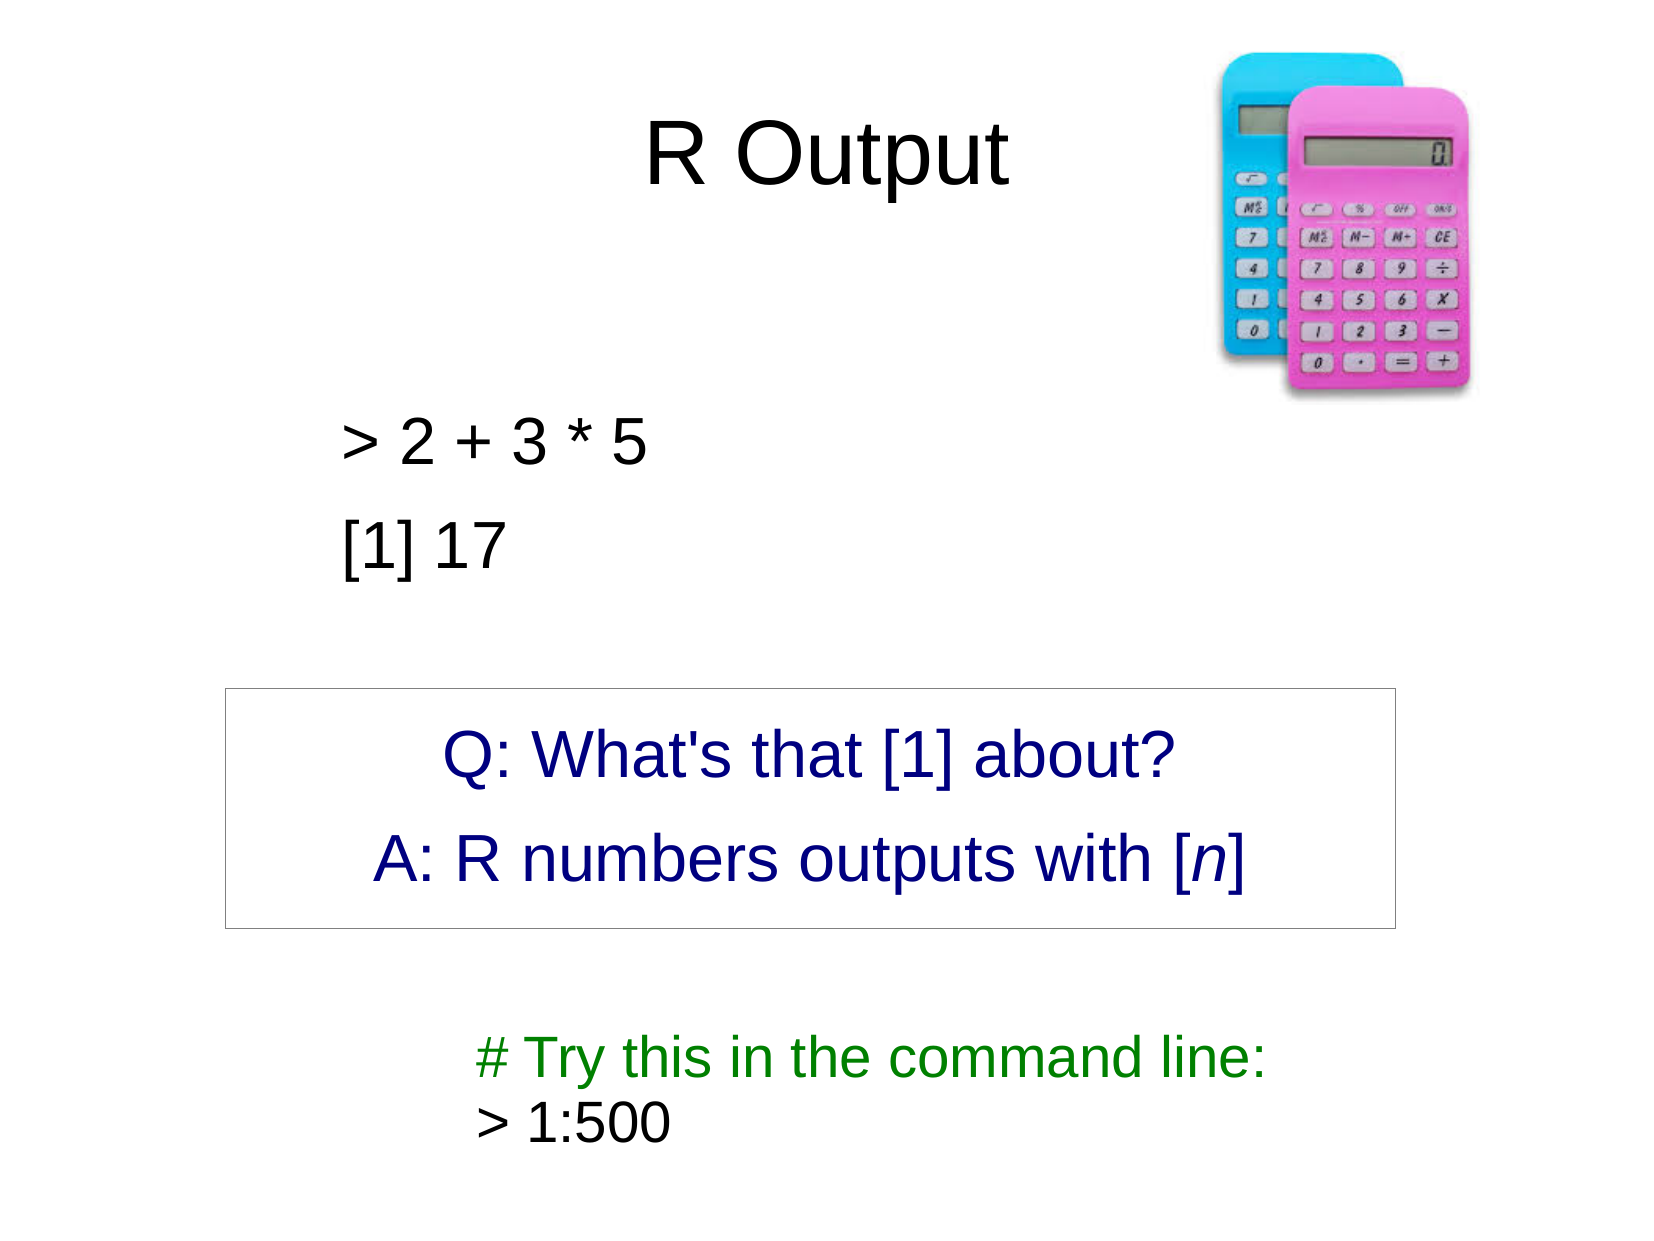

# R Output
 > 2 + 3 * 5
 [1] 17
Q: What's that [1] about?
A: R numbers outputs with [n]
# Try this in the command line:
> 1:500